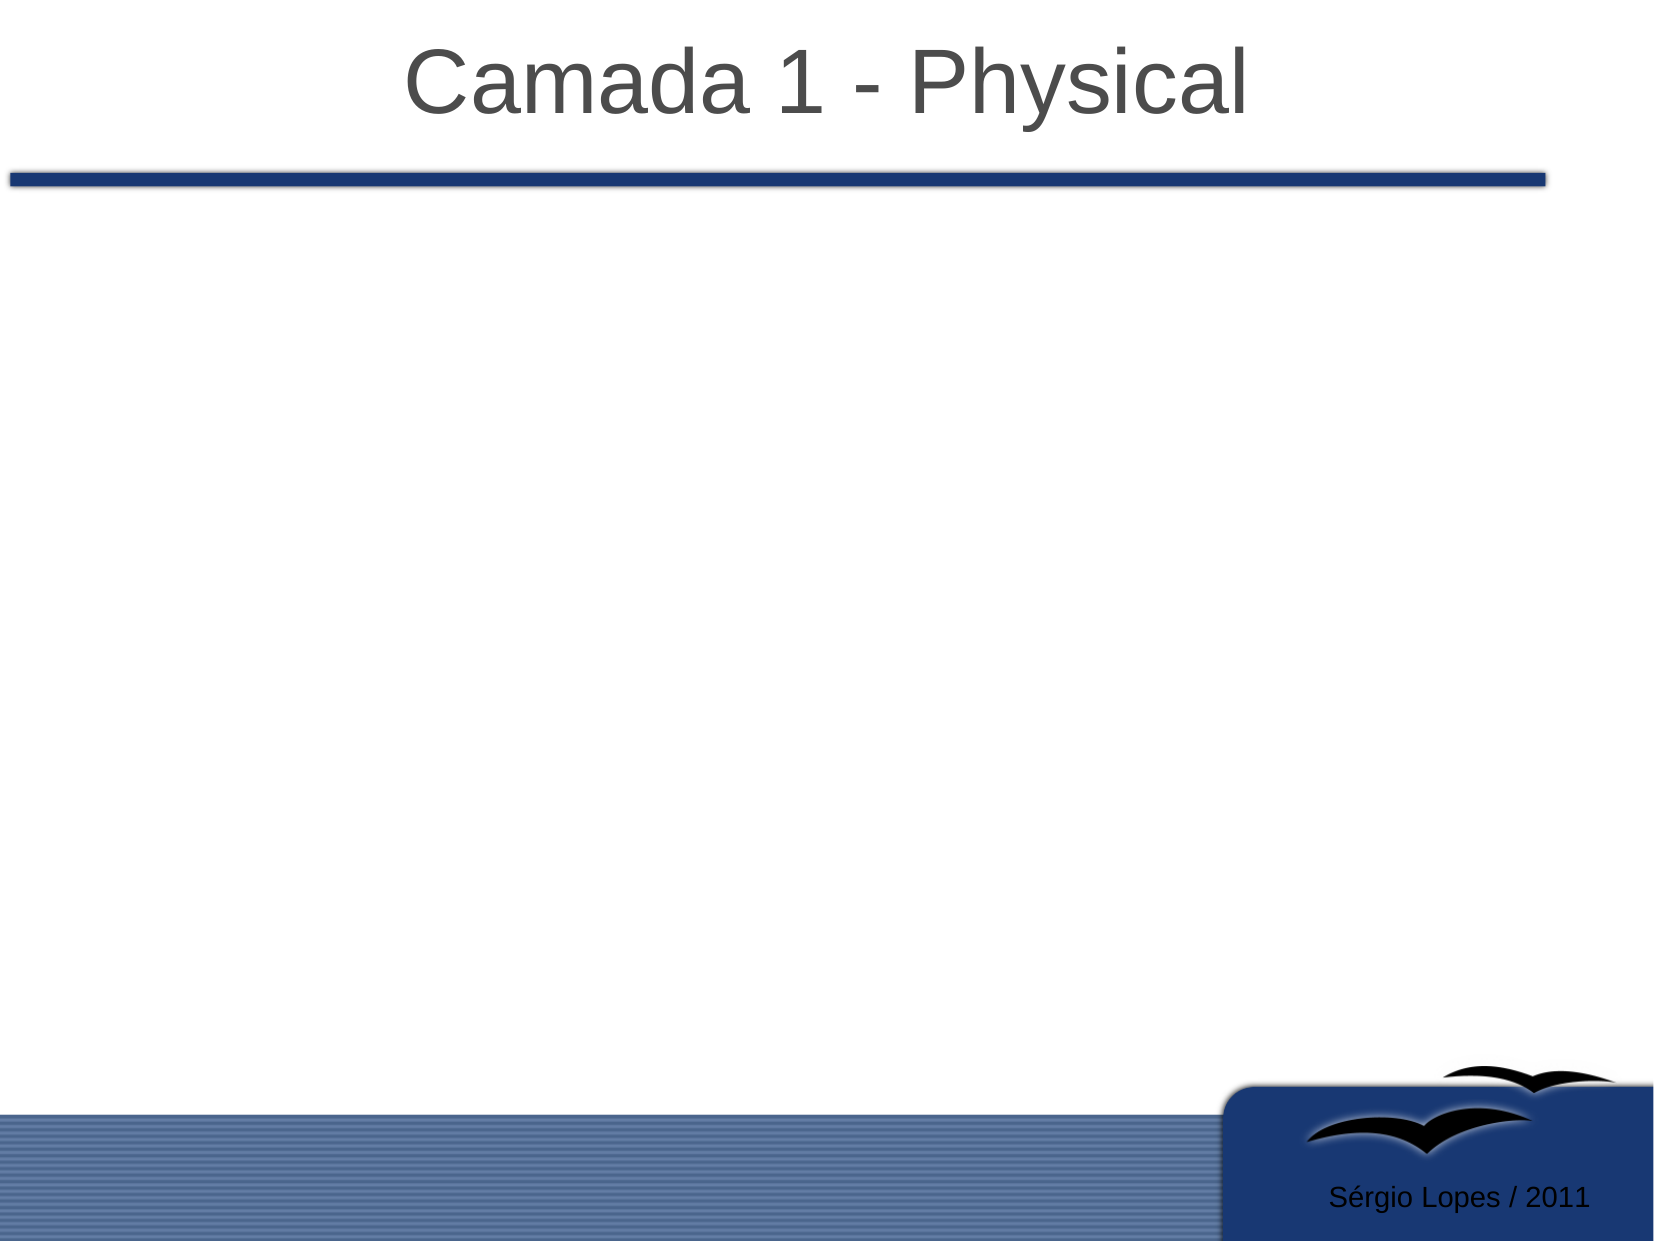

# Camada 1 - Physical
Sérgio Lopes / 2011